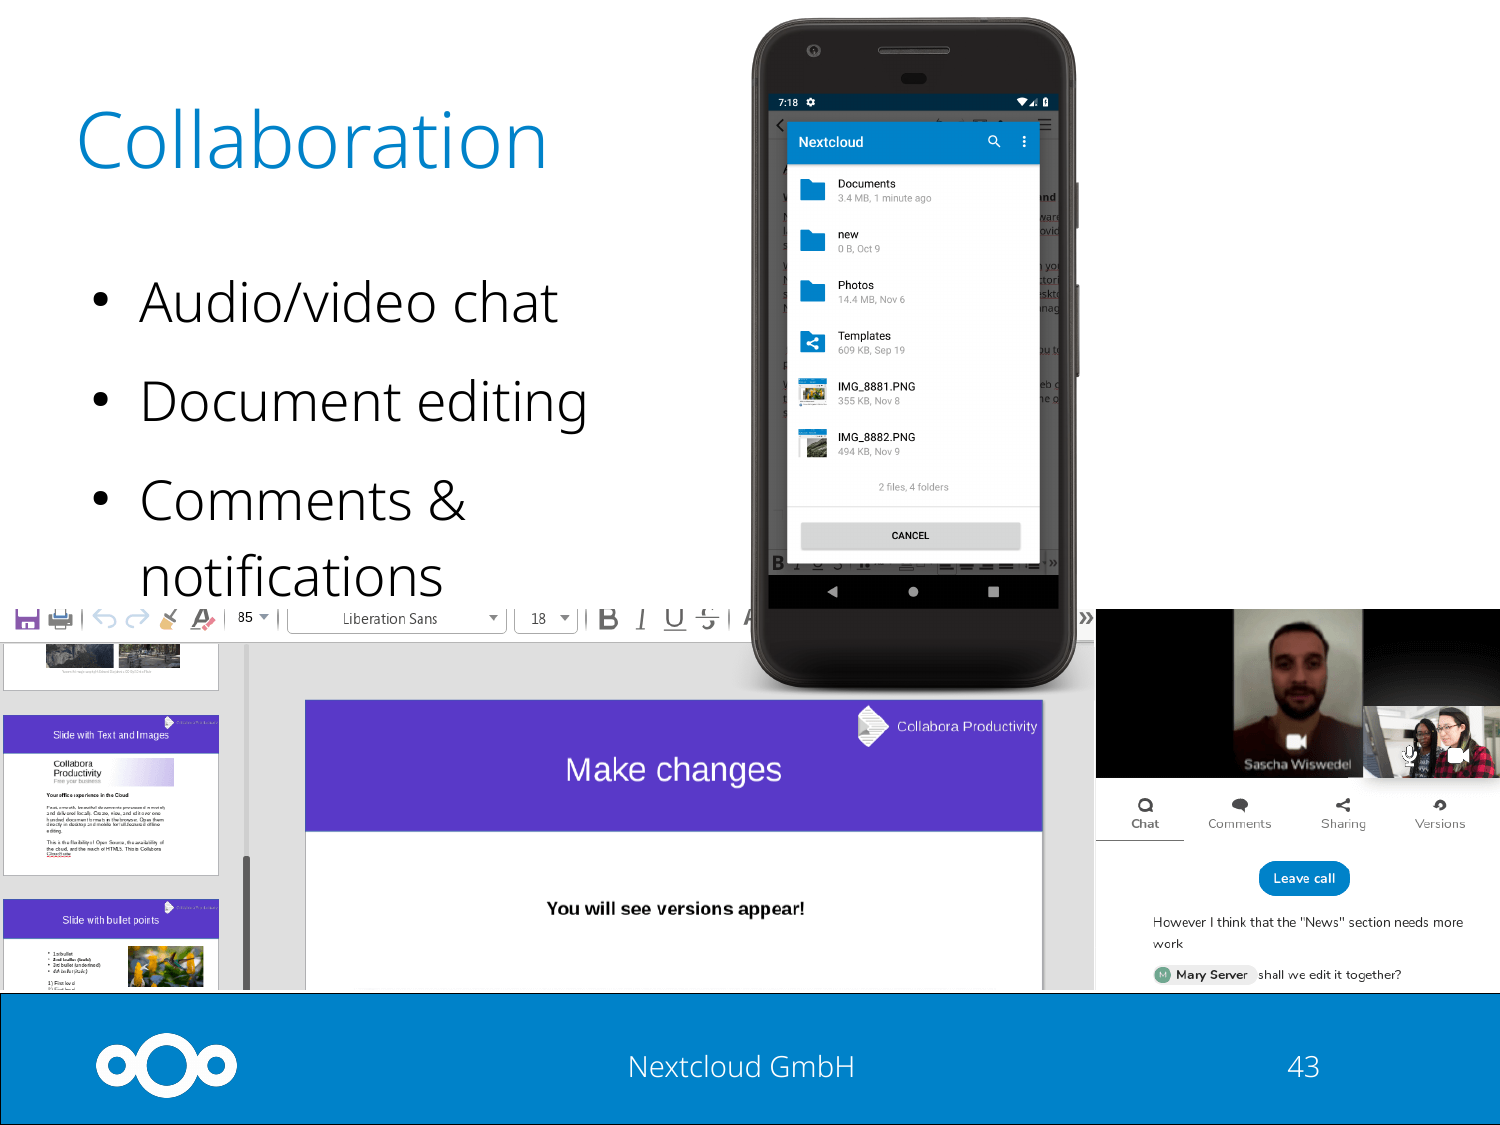

# Collaboration
Audio/video chat
Document editing
Comments & notifications
© struktur AG
43